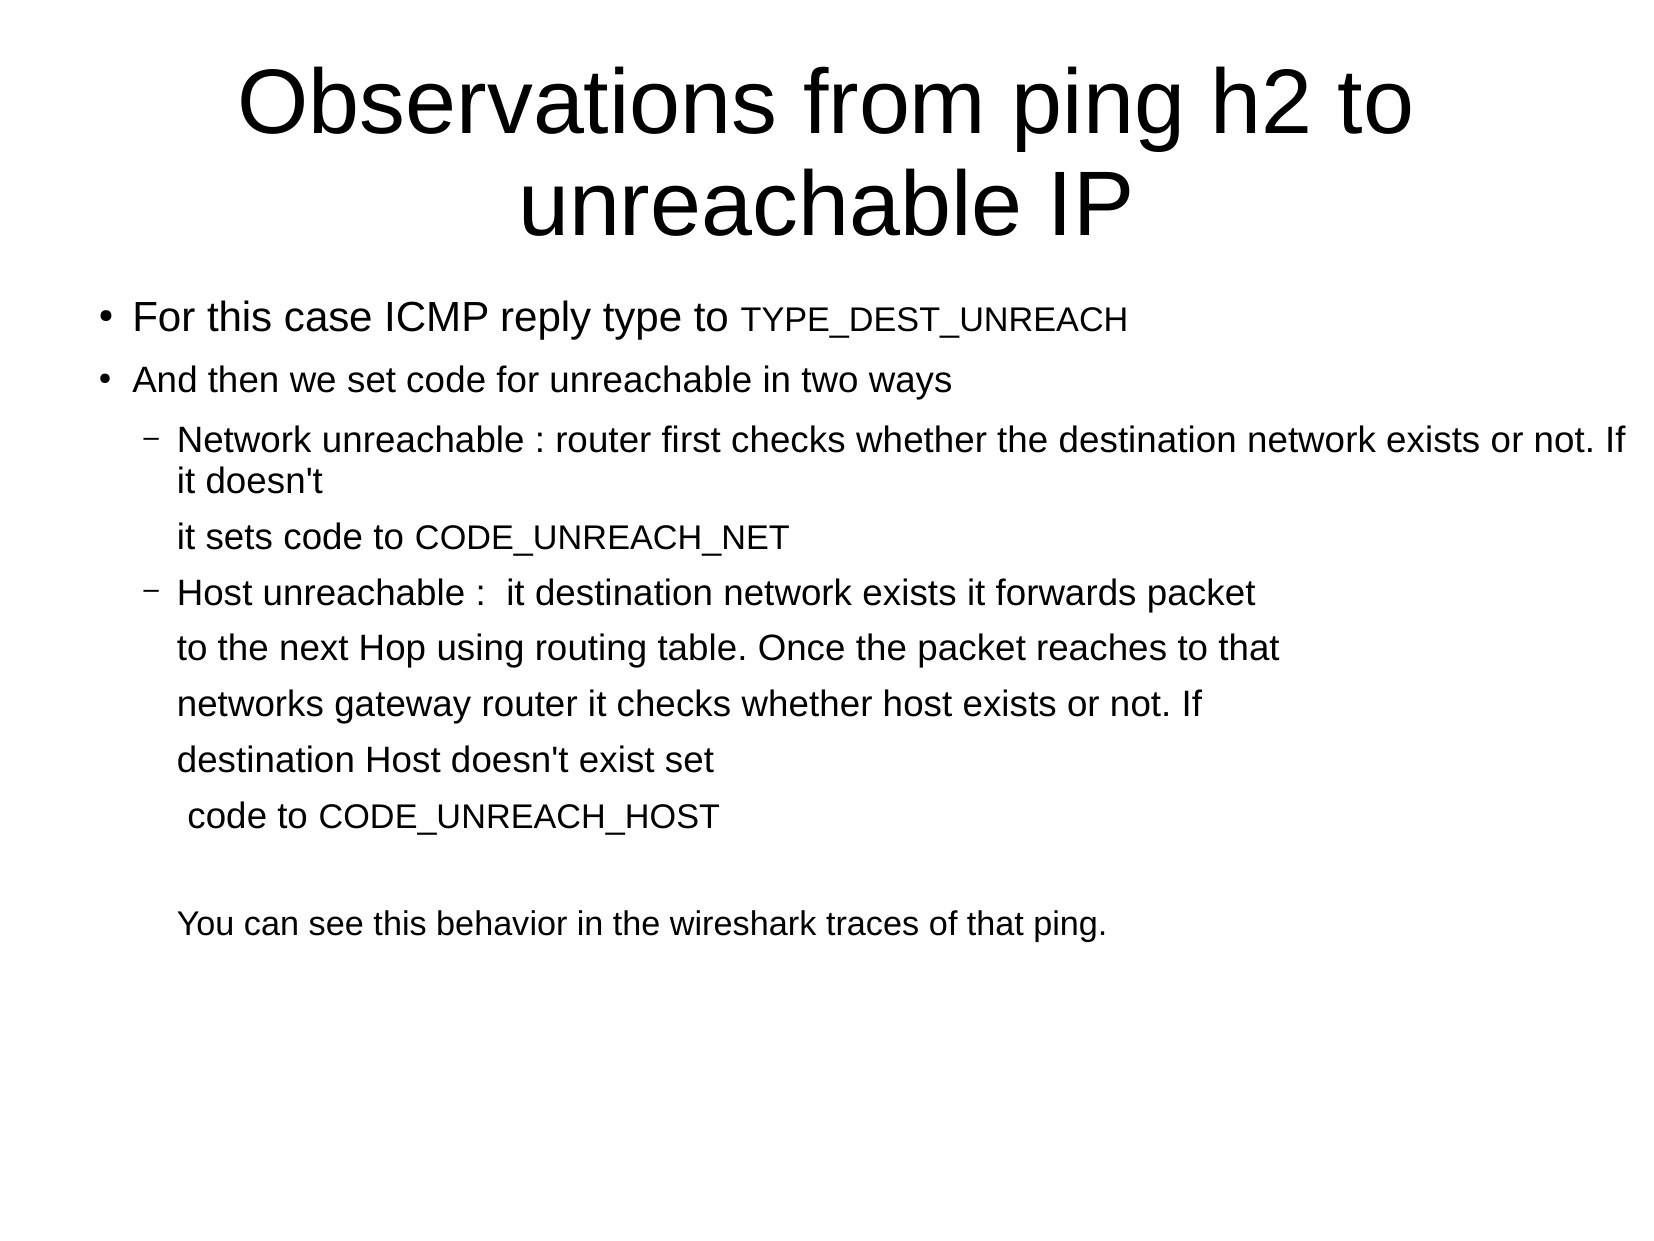

# Observations from ping h2 to unreachable IP
For this case ICMP reply type to TYPE_DEST_UNREACH
And then we set code for unreachable in two ways
Network unreachable : router first checks whether the destination network exists or not. If it doesn't
it sets code to CODE_UNREACH_NET
Host unreachable : it destination network exists it forwards packet
to the next Hop using routing table. Once the packet reaches to that
networks gateway router it checks whether host exists or not. If
destination Host doesn't exist set
 code to CODE_UNREACH_HOST
You can see this behavior in the wireshark traces of that ping.